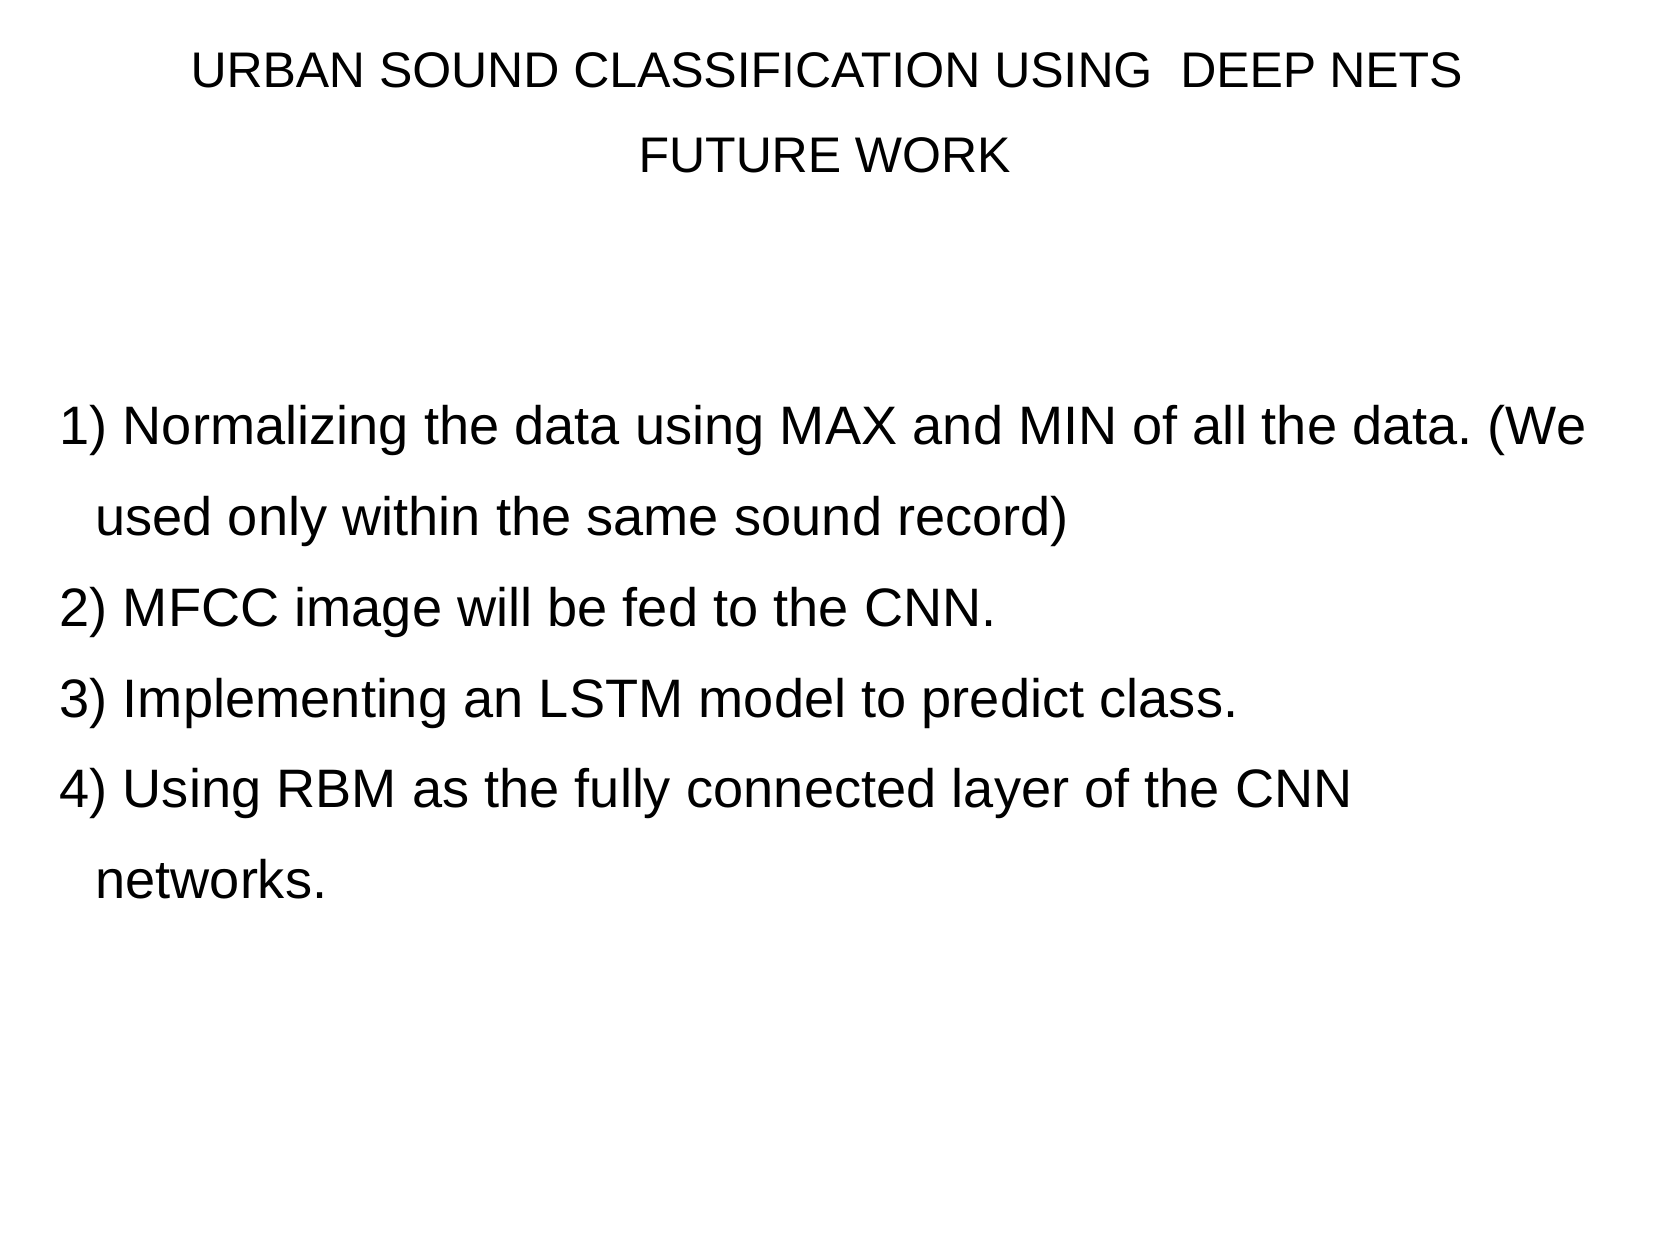

# URBAN SOUND CLASSIFICATION USING DEEP NETS
FUTURE WORK
 Normalizing the data using MAX and MIN of all the data. (We used only within the same sound record)
 MFCC image will be fed to the CNN.
 Implementing an LSTM model to predict class.
 Using RBM as the fully connected layer of the CNN networks.